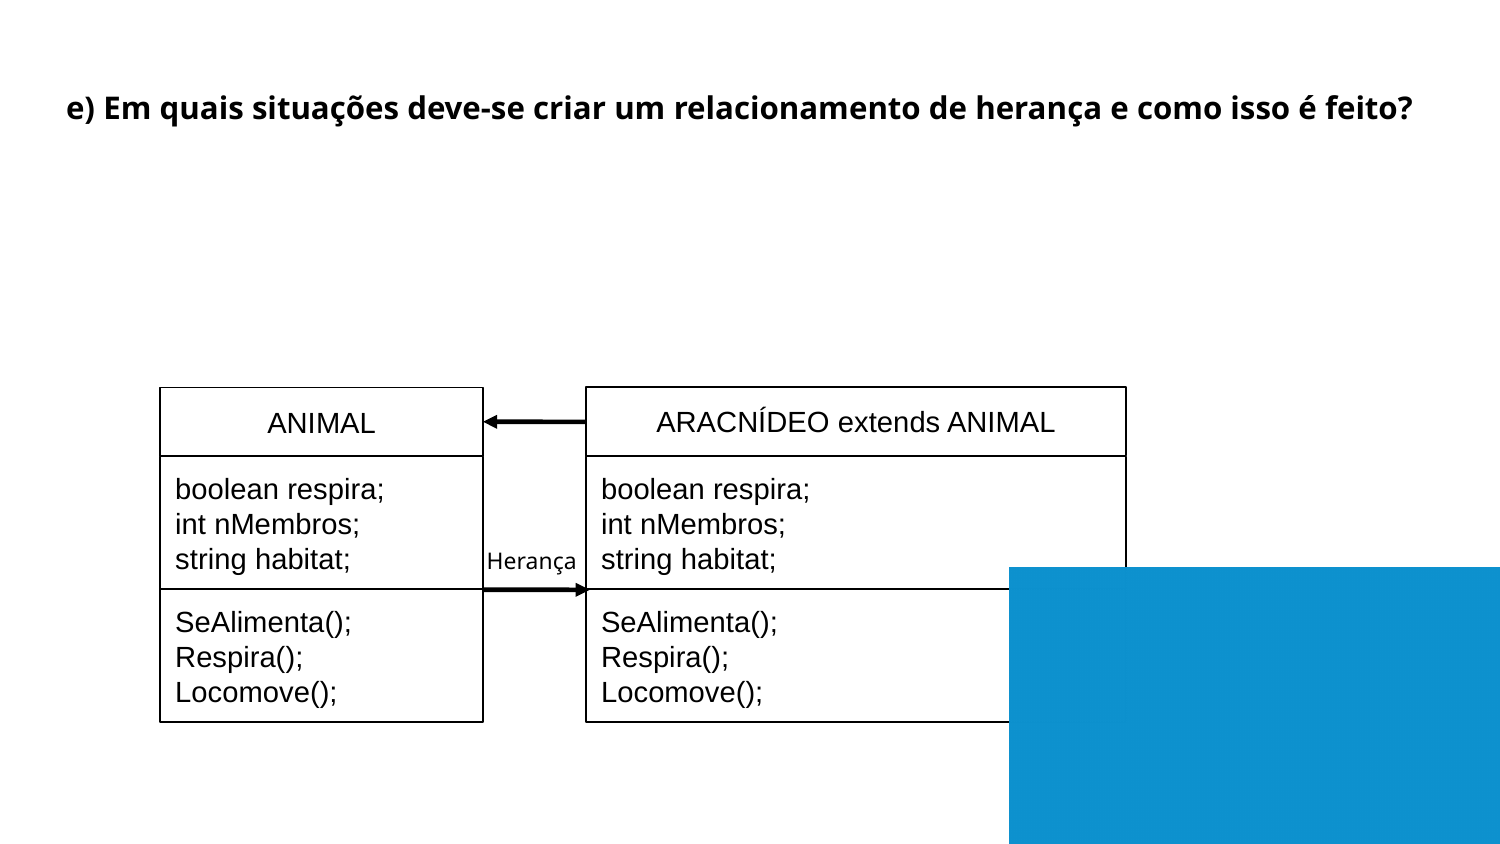

# e) Em quais situações deve-se criar um relacionamento de herança e como isso é feito?
ARACNÍDEO extends ANIMAL
ANIMAL
ARACNÍDEO
boolean respira;
int nMembros;
string habitat;
boolean respira;
int nMembros;
string habitat;
Herança
SeAlimenta();
Respira();
Locomove();
SeAlimenta();
Respira();
Locomove();